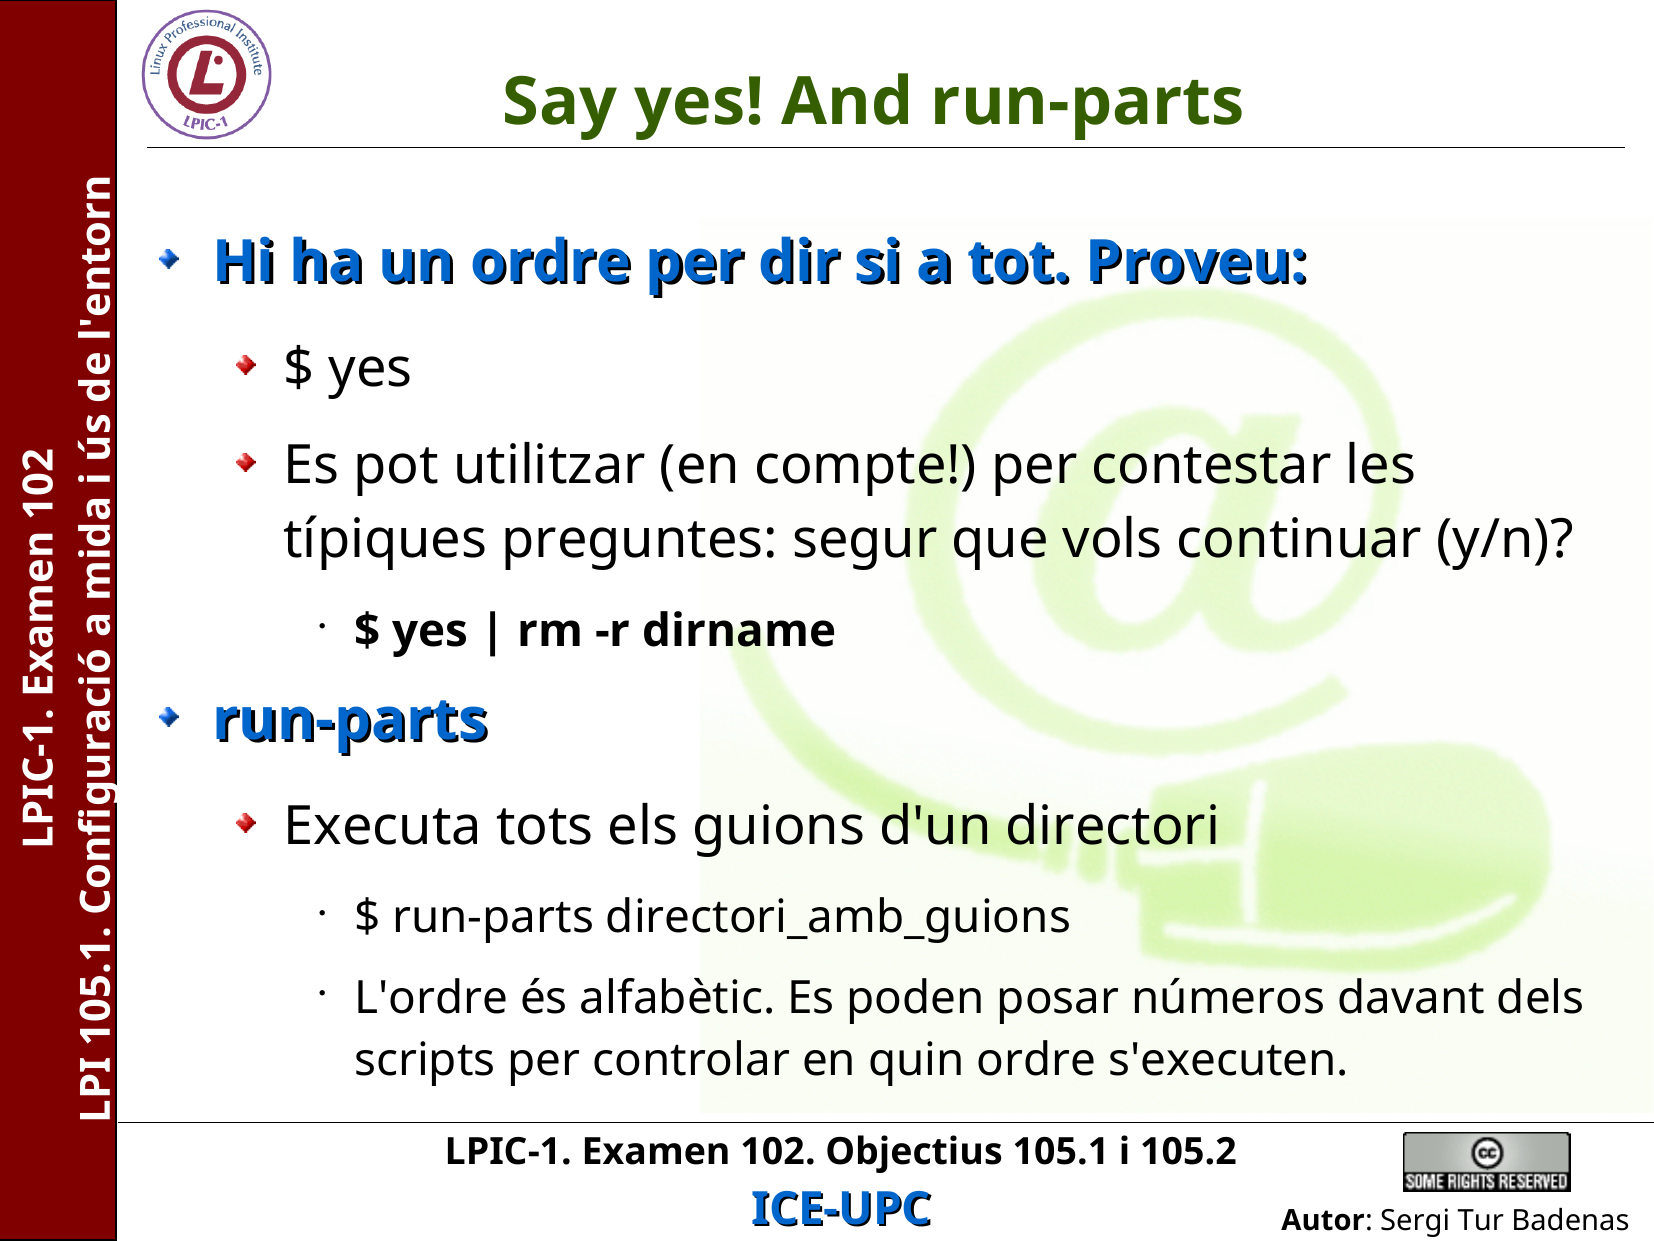

# Say yes! And run-parts
Hi ha un ordre per dir si a tot. Proveu:
$ yes
Es pot utilitzar (en compte!) per contestar les típiques preguntes: segur que vols continuar (y/n)?
$ yes | rm -r dirname
run-parts
Executa tots els guions d'un directori
$ run-parts directori_amb_guions
L'ordre és alfabètic. Es poden posar números davant dels scripts per controlar en quin ordre s'executen.